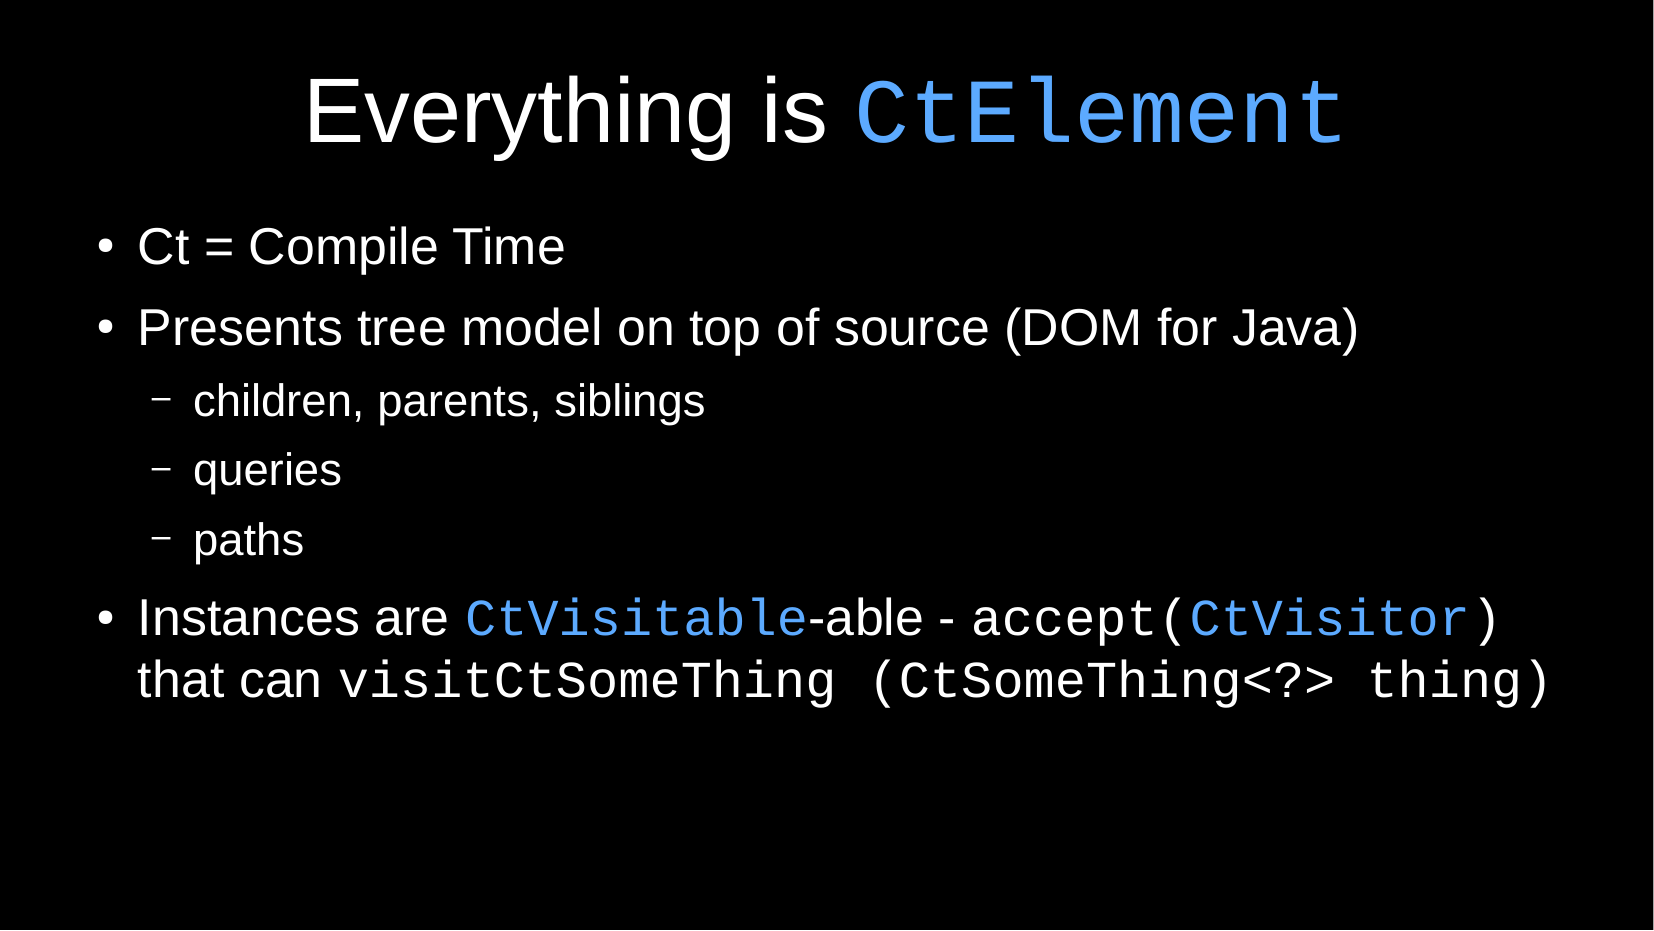

# Everything is CtElement
Ct = Compile Time
Presents tree model on top of source (DOM for Java)
children, parents, siblings
queries
paths
Instances are CtVisitable-able - accept(CtVisitor) that can visitCtSomeThing (CtSomeThing<?> thing)